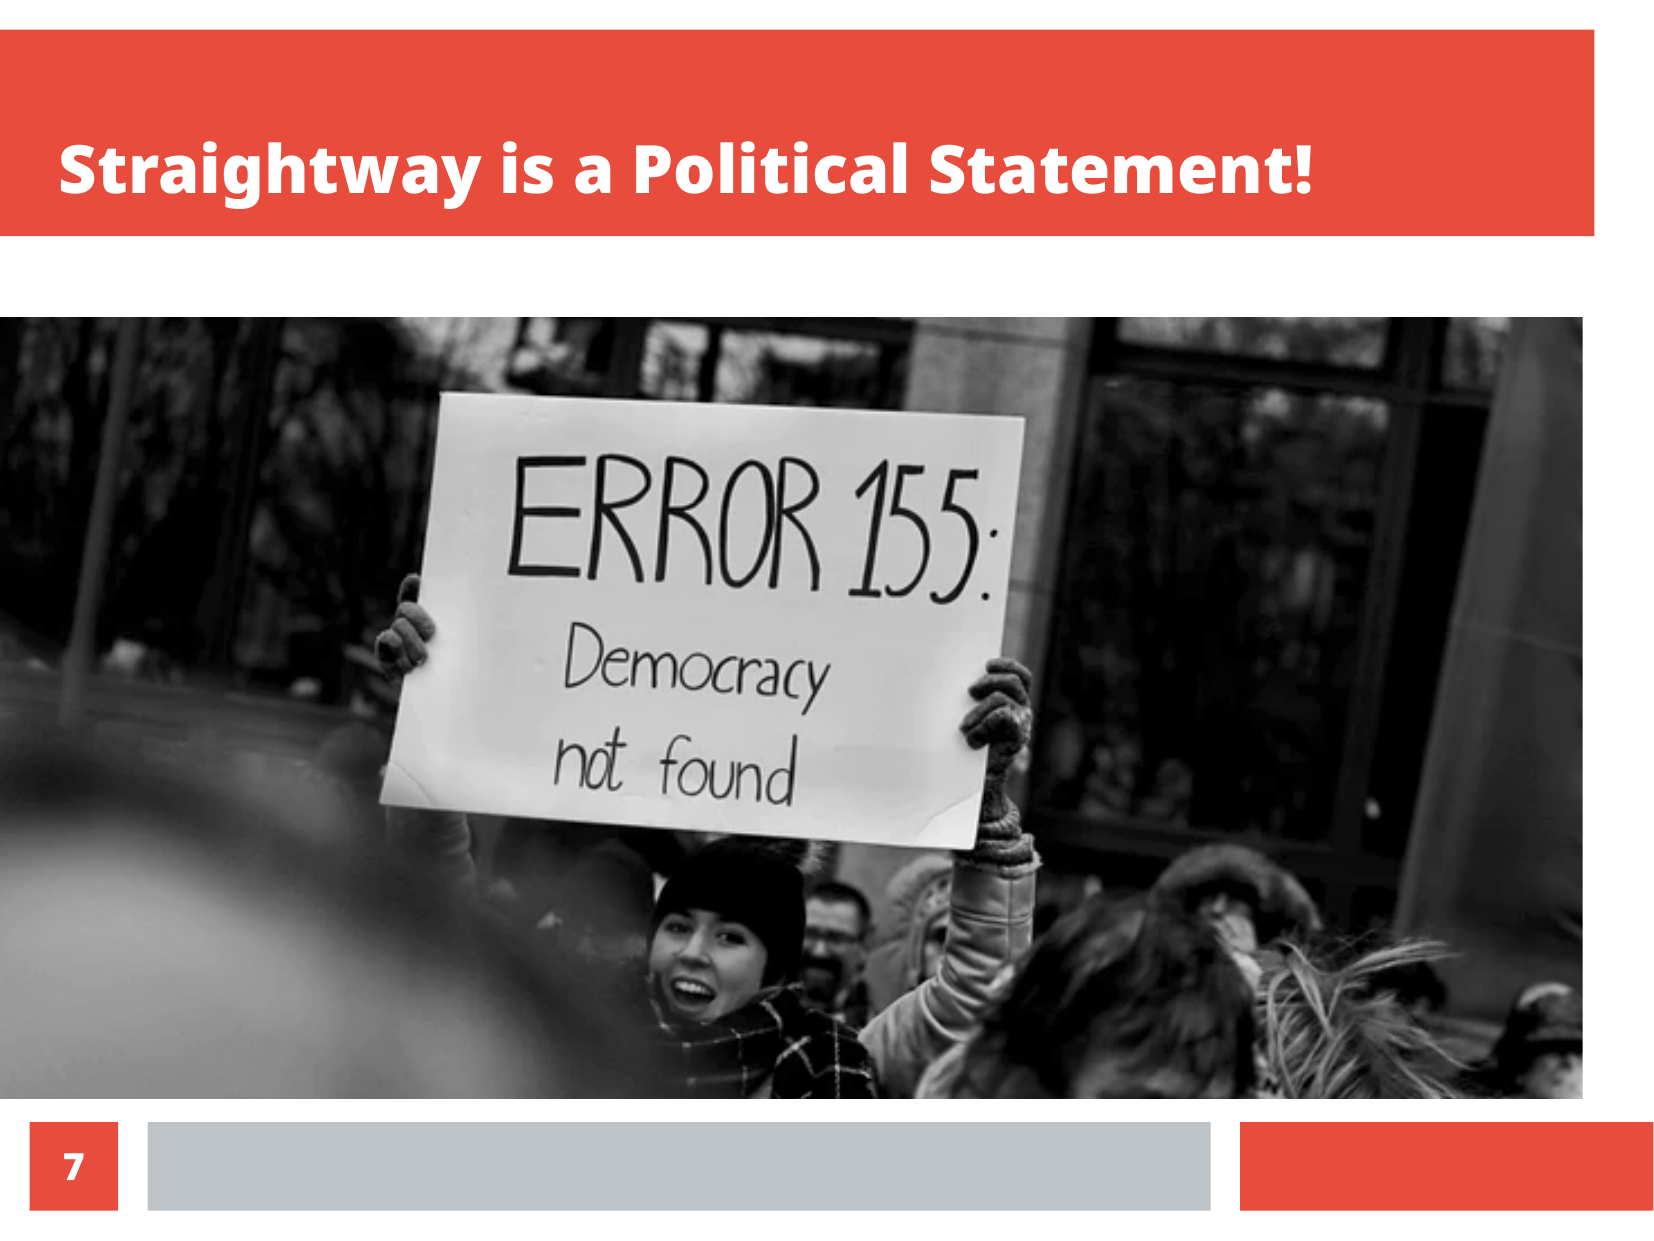

# Straightway is a Political Statement!
7